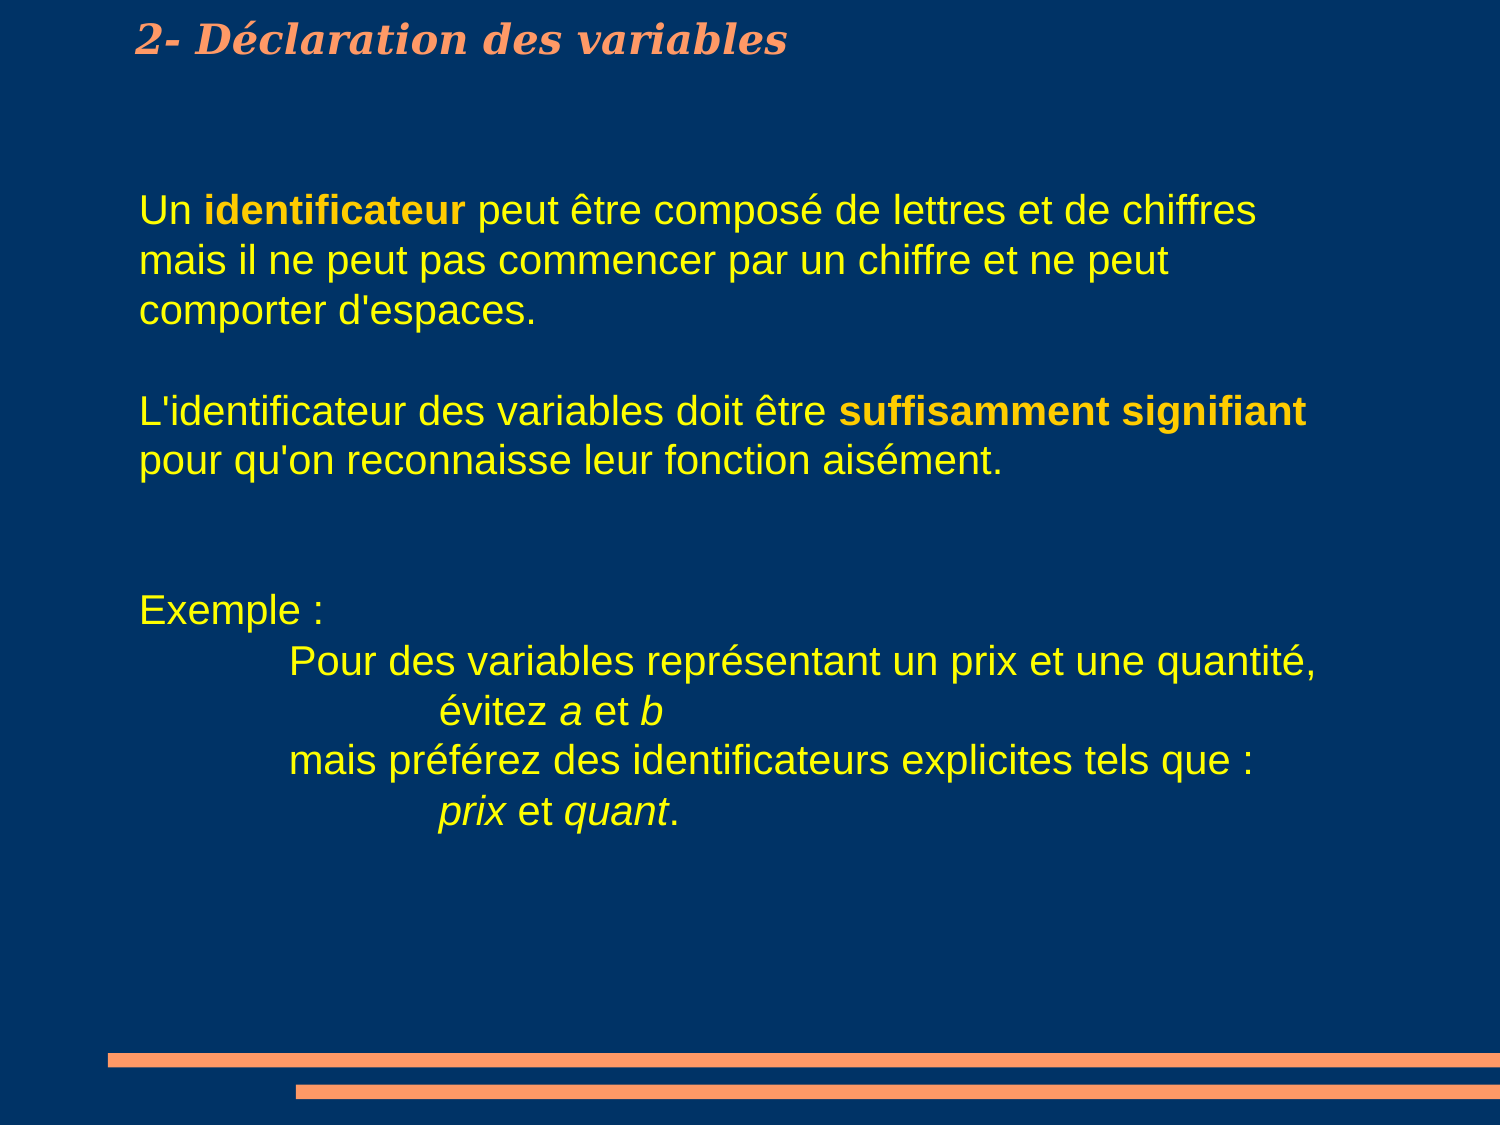

# 2- Déclaration des variables
Un identificateur peut être composé de lettres et de chiffres mais il ne peut pas commencer par un chiffre et ne peut comporter d'espaces.
L'identificateur des variables doit être suffisamment signifiant pour qu'on reconnaisse leur fonction aisément.
Exemple :
	Pour des variables représentant un prix et une quantité,
		évitez a et b
	mais préférez des identificateurs explicites tels que :
		prix et quant.